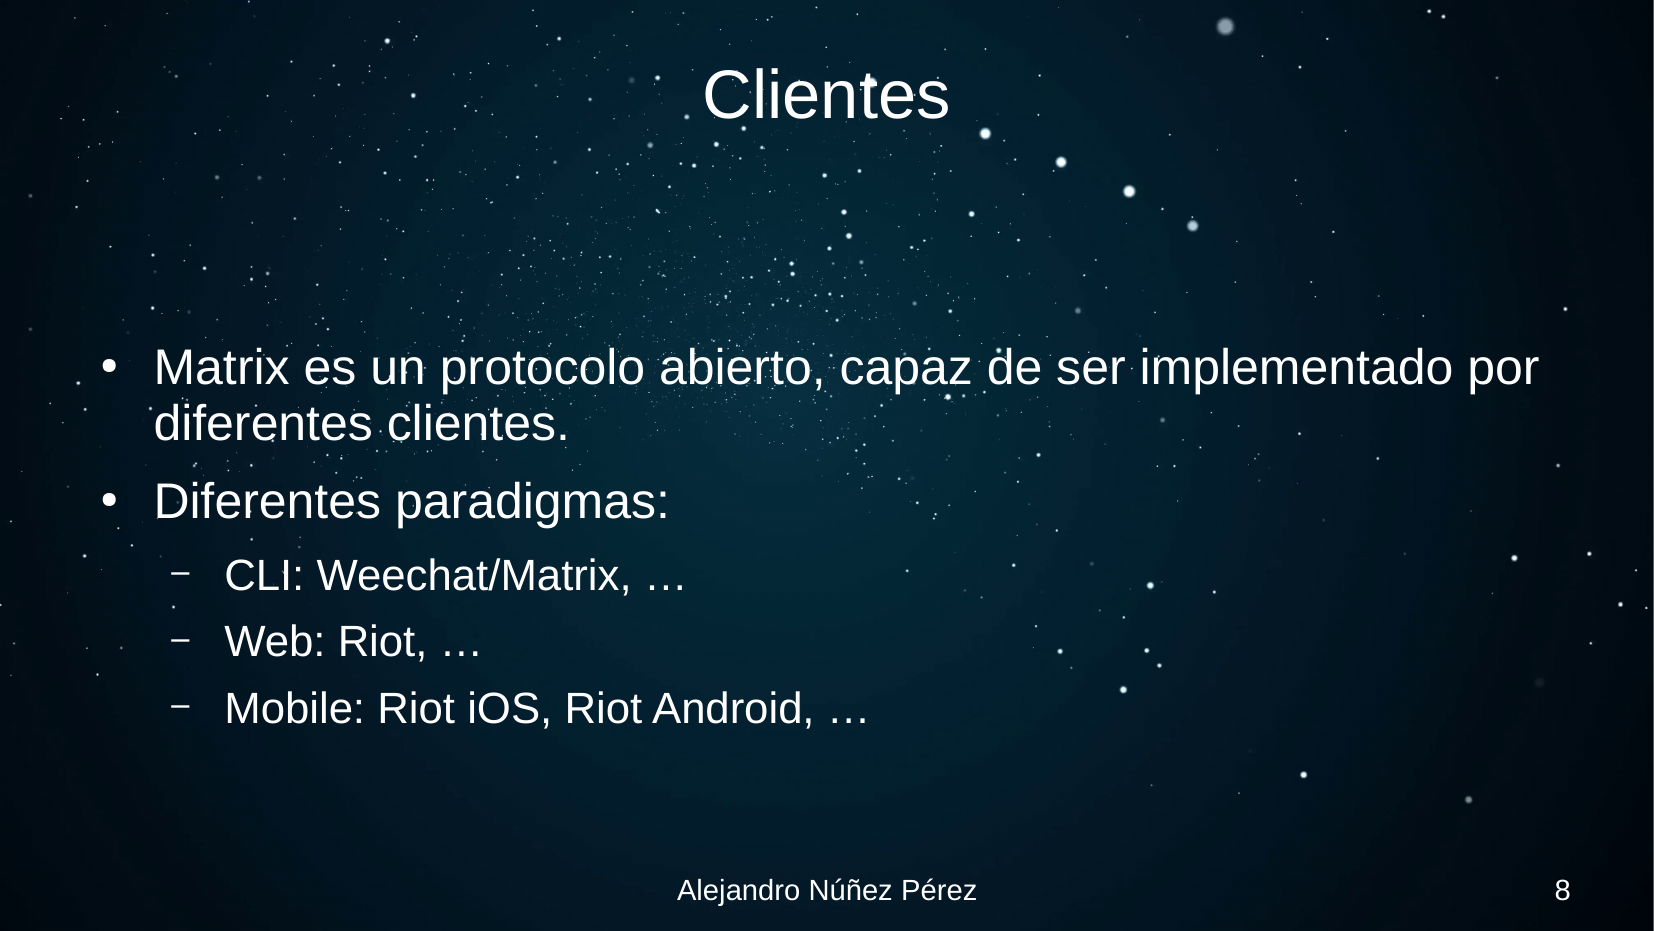

# Clientes
Matrix es un protocolo abierto, capaz de ser implementado por diferentes clientes.
Diferentes paradigmas:
CLI: Weechat/Matrix, …
Web: Riot, …
Mobile: Riot iOS, Riot Android, …
8